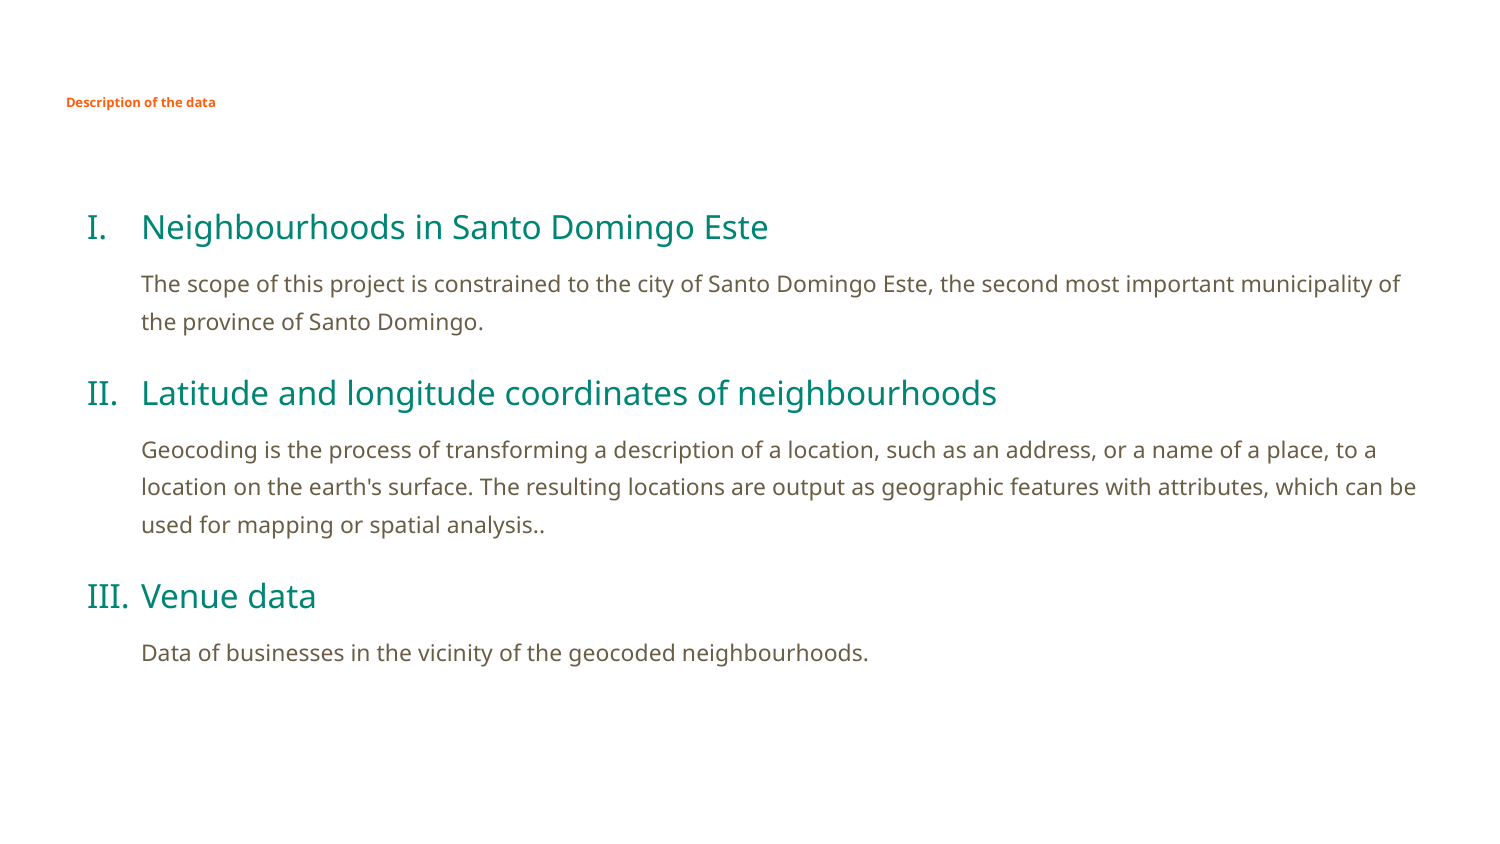

# Description of the data
Neighbourhoods in Santo Domingo Este
The scope of this project is constrained to the city of Santo Domingo Este, the second most important municipality of the province of Santo Domingo.
Latitude and longitude coordinates of neighbourhoods
Geocoding is the process of transforming a description of a location, such as an address, or a name of a place, to a location on the earth's surface. The resulting locations are output as geographic features with attributes, which can be used for mapping or spatial analysis..
Venue data
Data of businesses in the vicinity of the geocoded neighbourhoods.